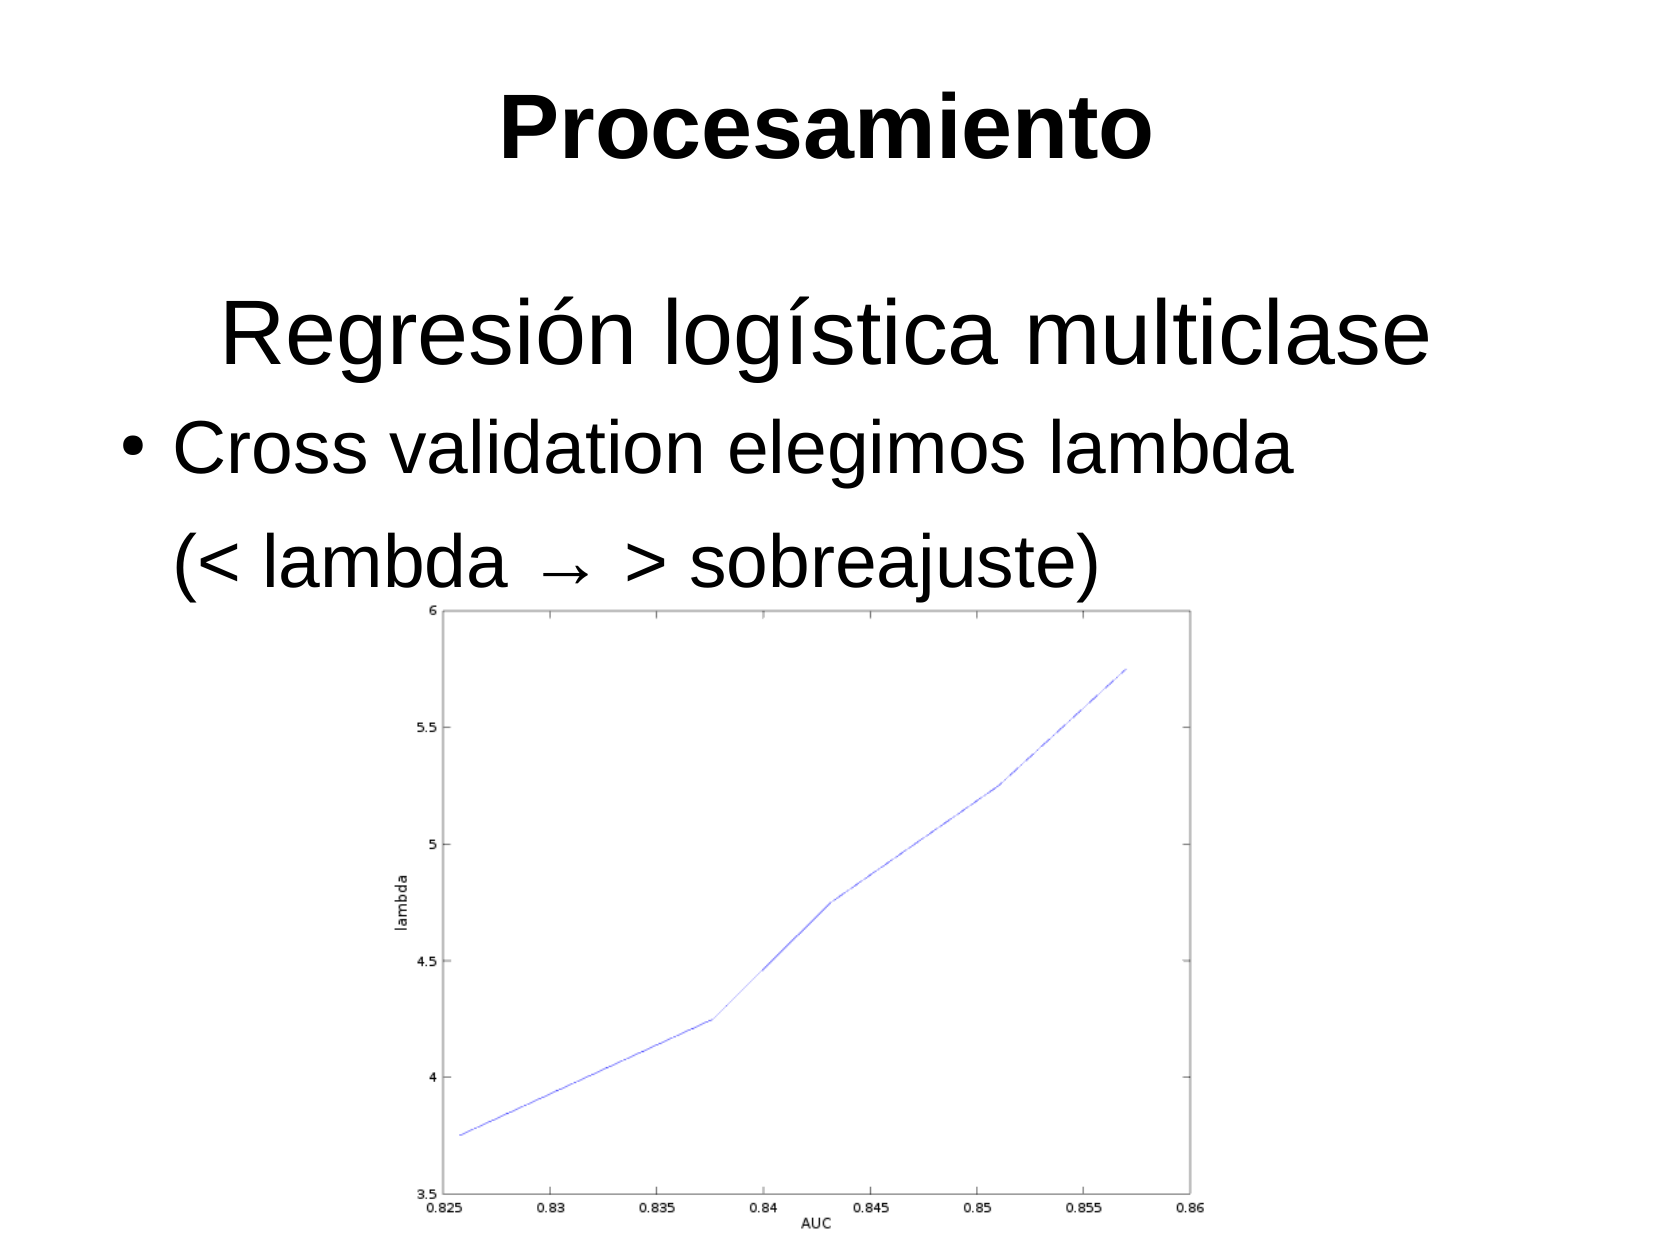

Procesamiento
Regresión logística multiclase
# Cross validation elegimos lambda
(< lambda → > sobreajuste)